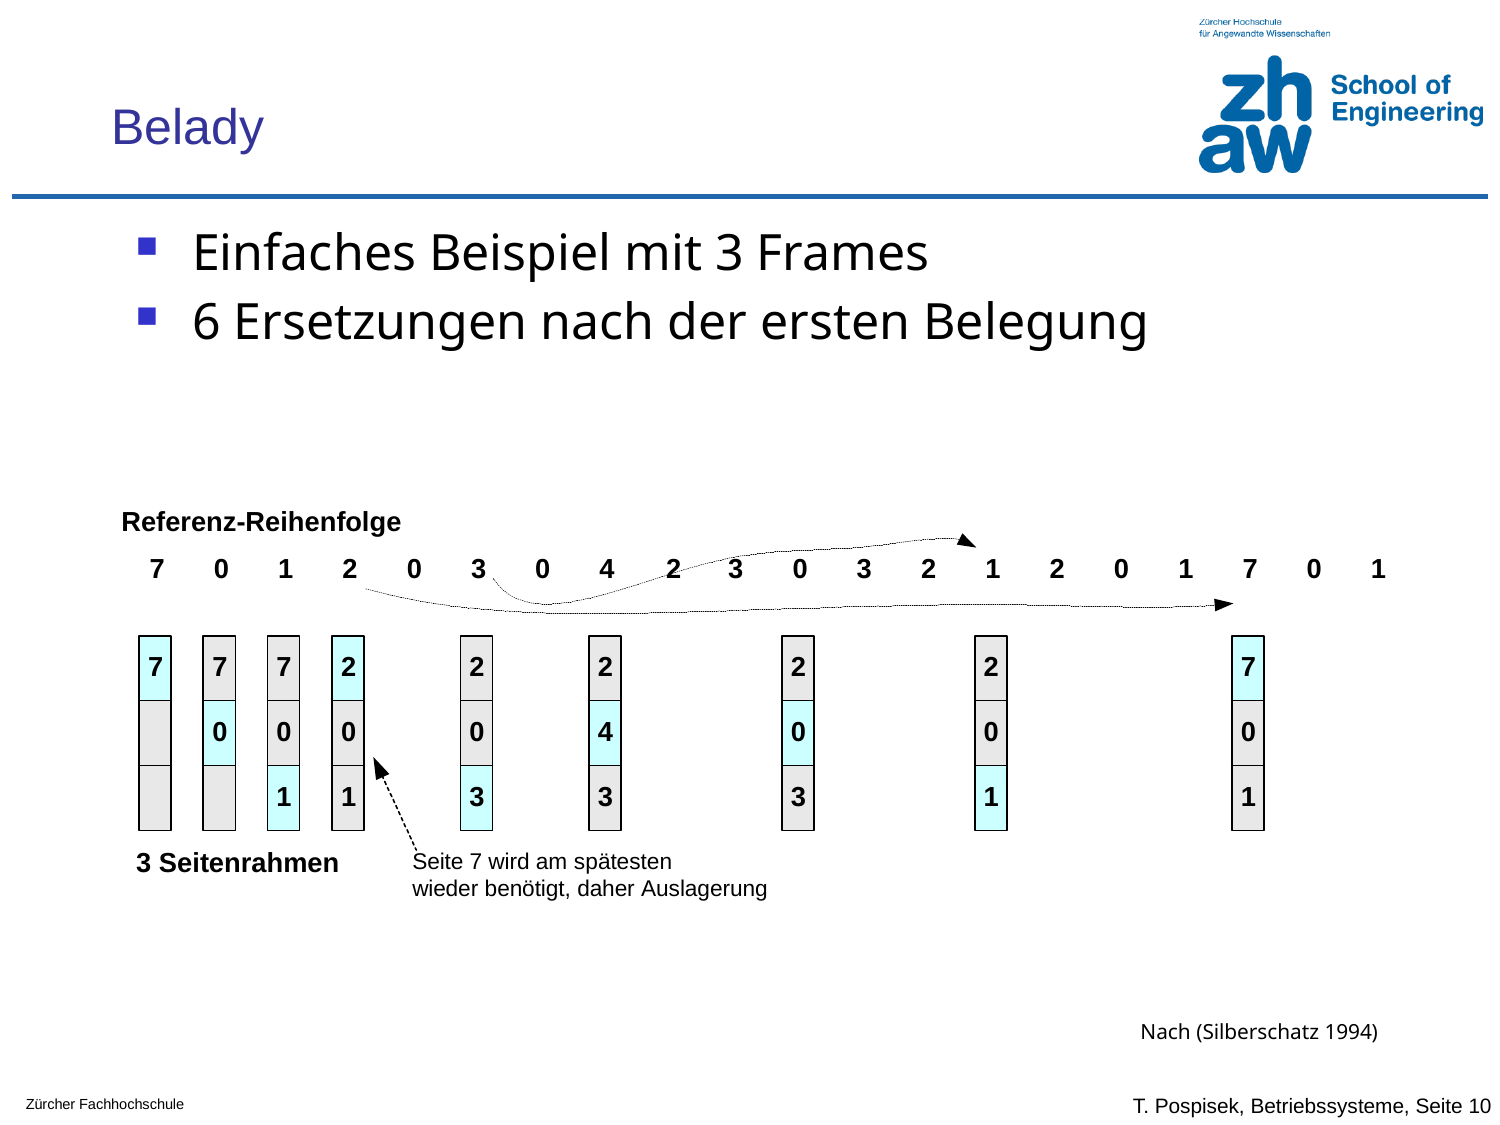

# Belady
Einfaches Beispiel mit 3 Frames
6 Ersetzungen nach der ersten Belegung
Nach (Silberschatz 1994)